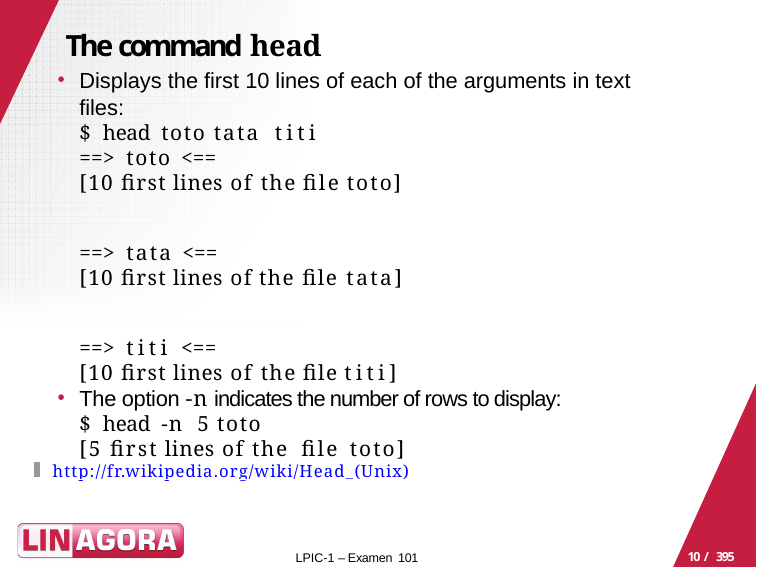

The command head
Displays the first 10 lines of each of the arguments in text files:
$ head toto tata titi
==> toto <==
[10 first lines of the file toto]
==> tata <==
[10 first lines of the file tata]
==> titi <==
[10 first lines of the file titi]
The option -n indicates the number of rows to display:
$ head -n 5 toto
[5 first lines of the file toto]
http://fr.wikipedia.org/wiki/Head_(Unix)
LPIC-1 – Examen 101